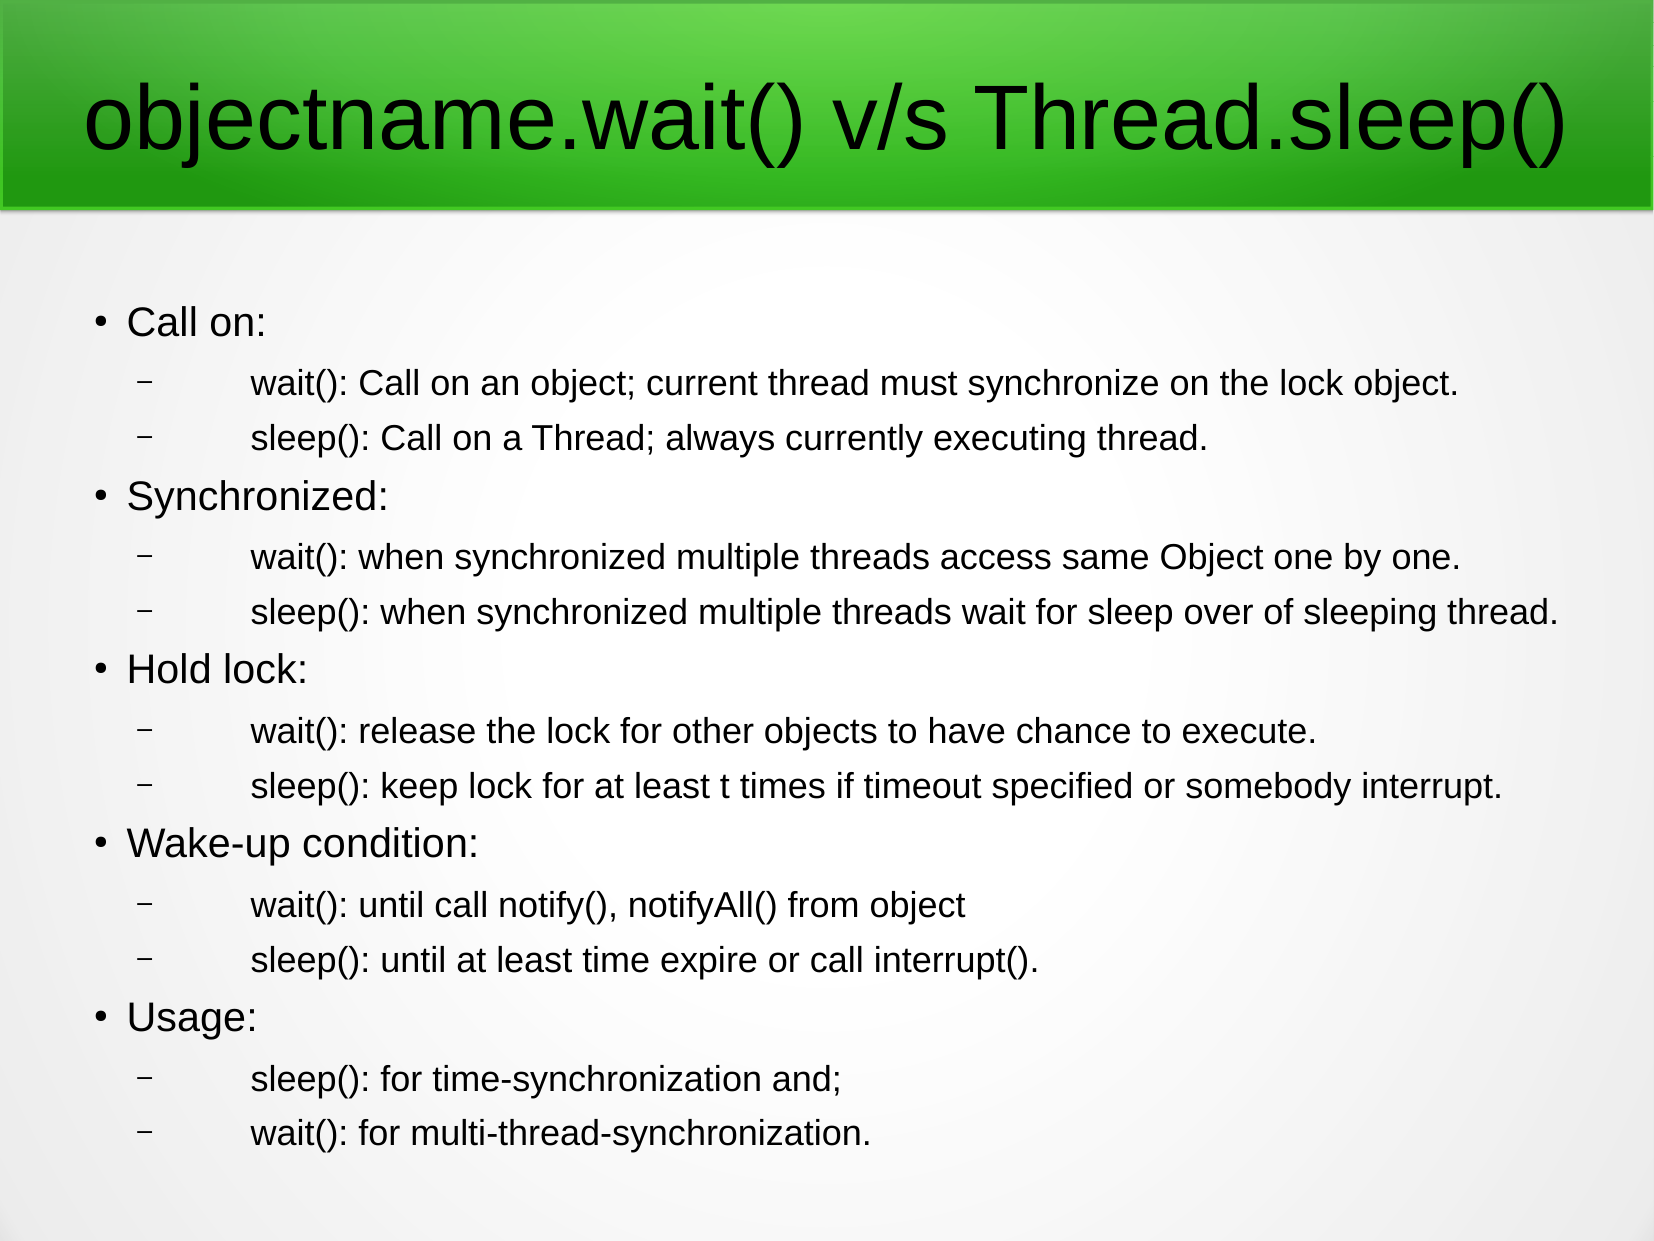

# objectname.wait() v/s Thread.sleep()
Call on:
 wait(): Call on an object; current thread must synchronize on the lock object.
 sleep(): Call on a Thread; always currently executing thread.
Synchronized:
 wait(): when synchronized multiple threads access same Object one by one.
 sleep(): when synchronized multiple threads wait for sleep over of sleeping thread.
Hold lock:
 wait(): release the lock for other objects to have chance to execute.
 sleep(): keep lock for at least t times if timeout specified or somebody interrupt.
Wake-up condition:
 wait(): until call notify(), notifyAll() from object
 sleep(): until at least time expire or call interrupt().
Usage:
 sleep(): for time-synchronization and;
 wait(): for multi-thread-synchronization.